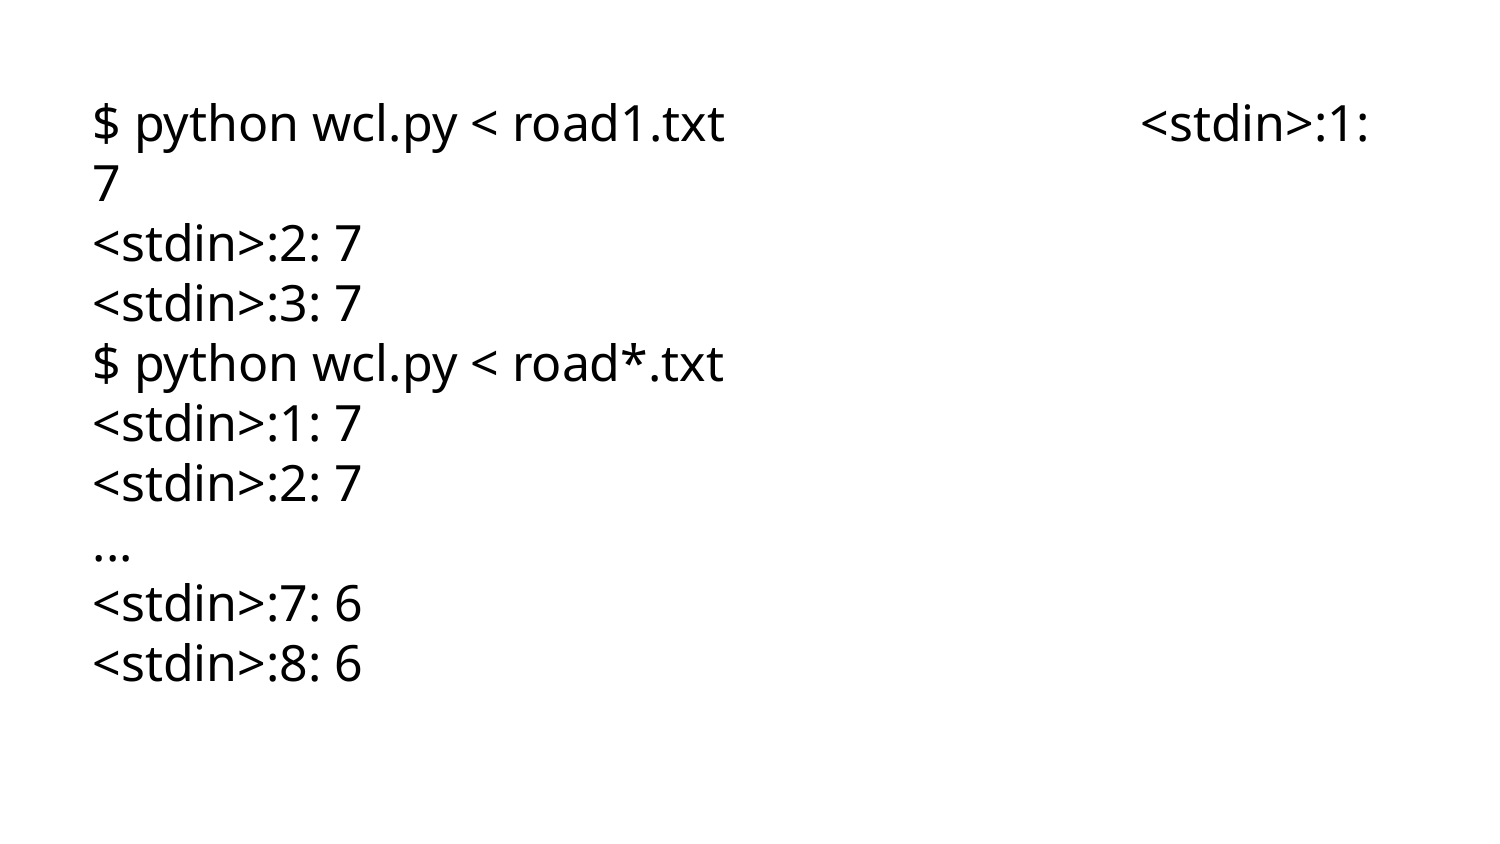

# $ python wcl.py < road1.txt <stdin>:1: 7 <stdin>:2: 7 <stdin>:3: 7 $ python wcl.py < road*.txt <stdin>:1: 7 <stdin>:2: 7 ... <stdin>:7: 6 <stdin>:8: 6